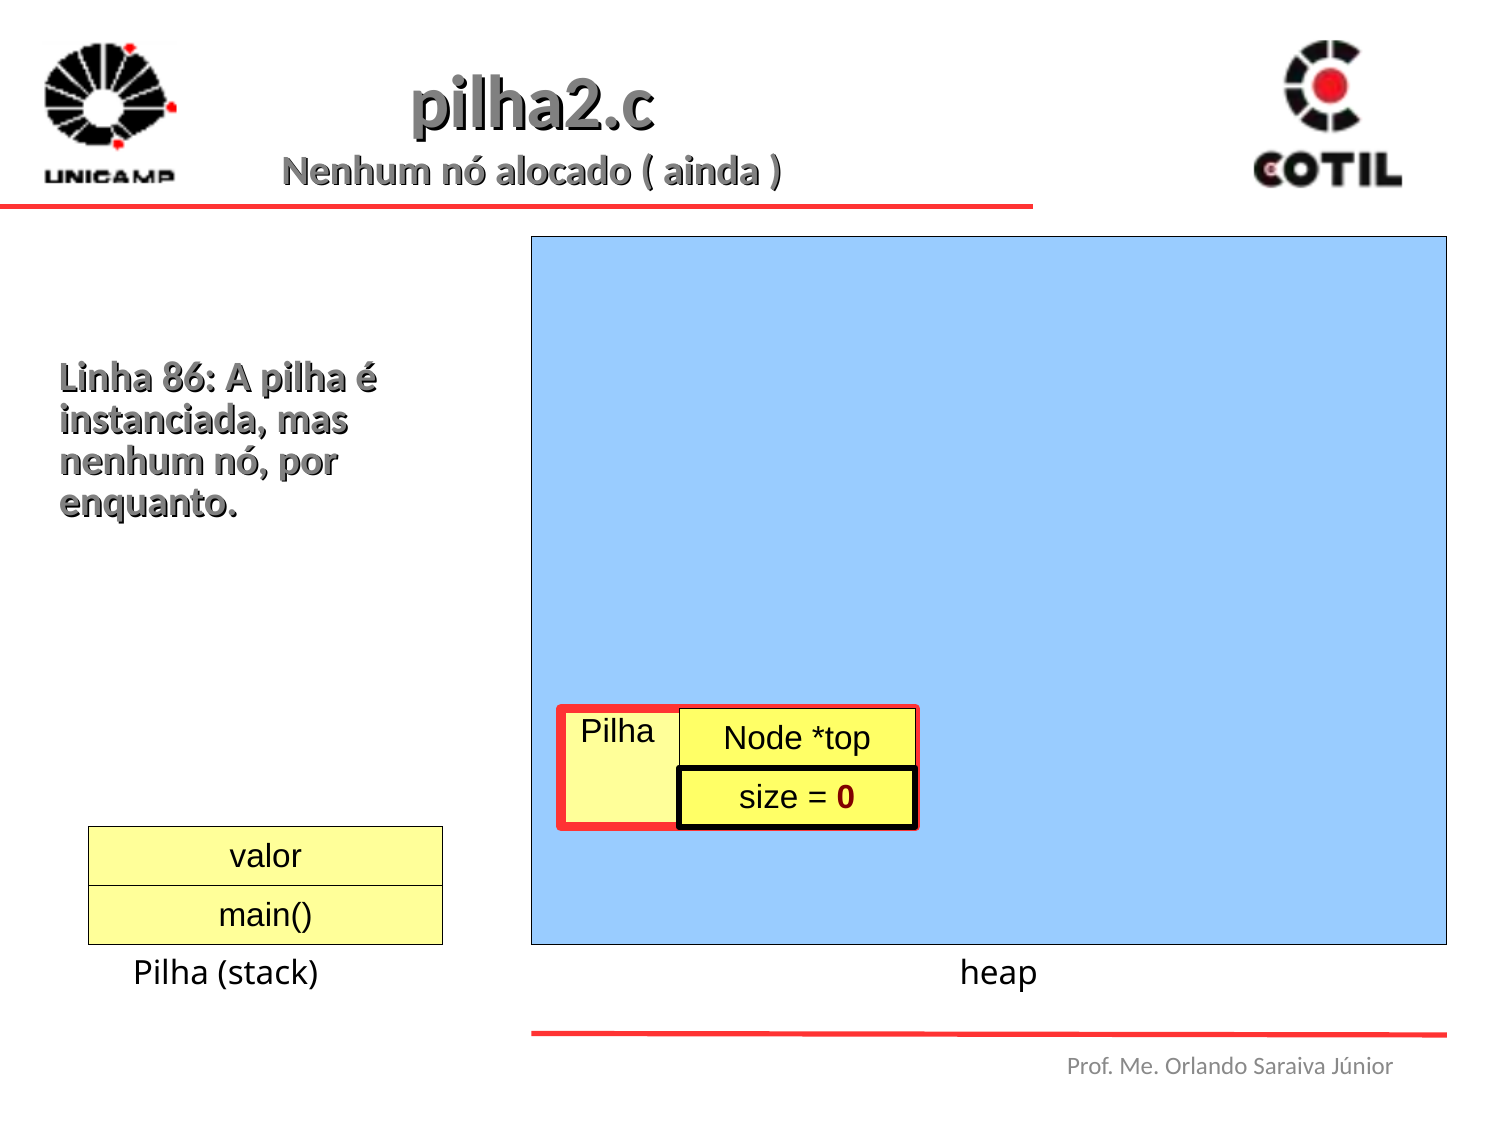

# pilha2.c Nenhum nó alocado ( ainda )
Linha 86: A pilha é instanciada, mas nenhum nó, por enquanto.
Pilha
Node *top
size = 0
valor
main()
heap
Pilha (stack)